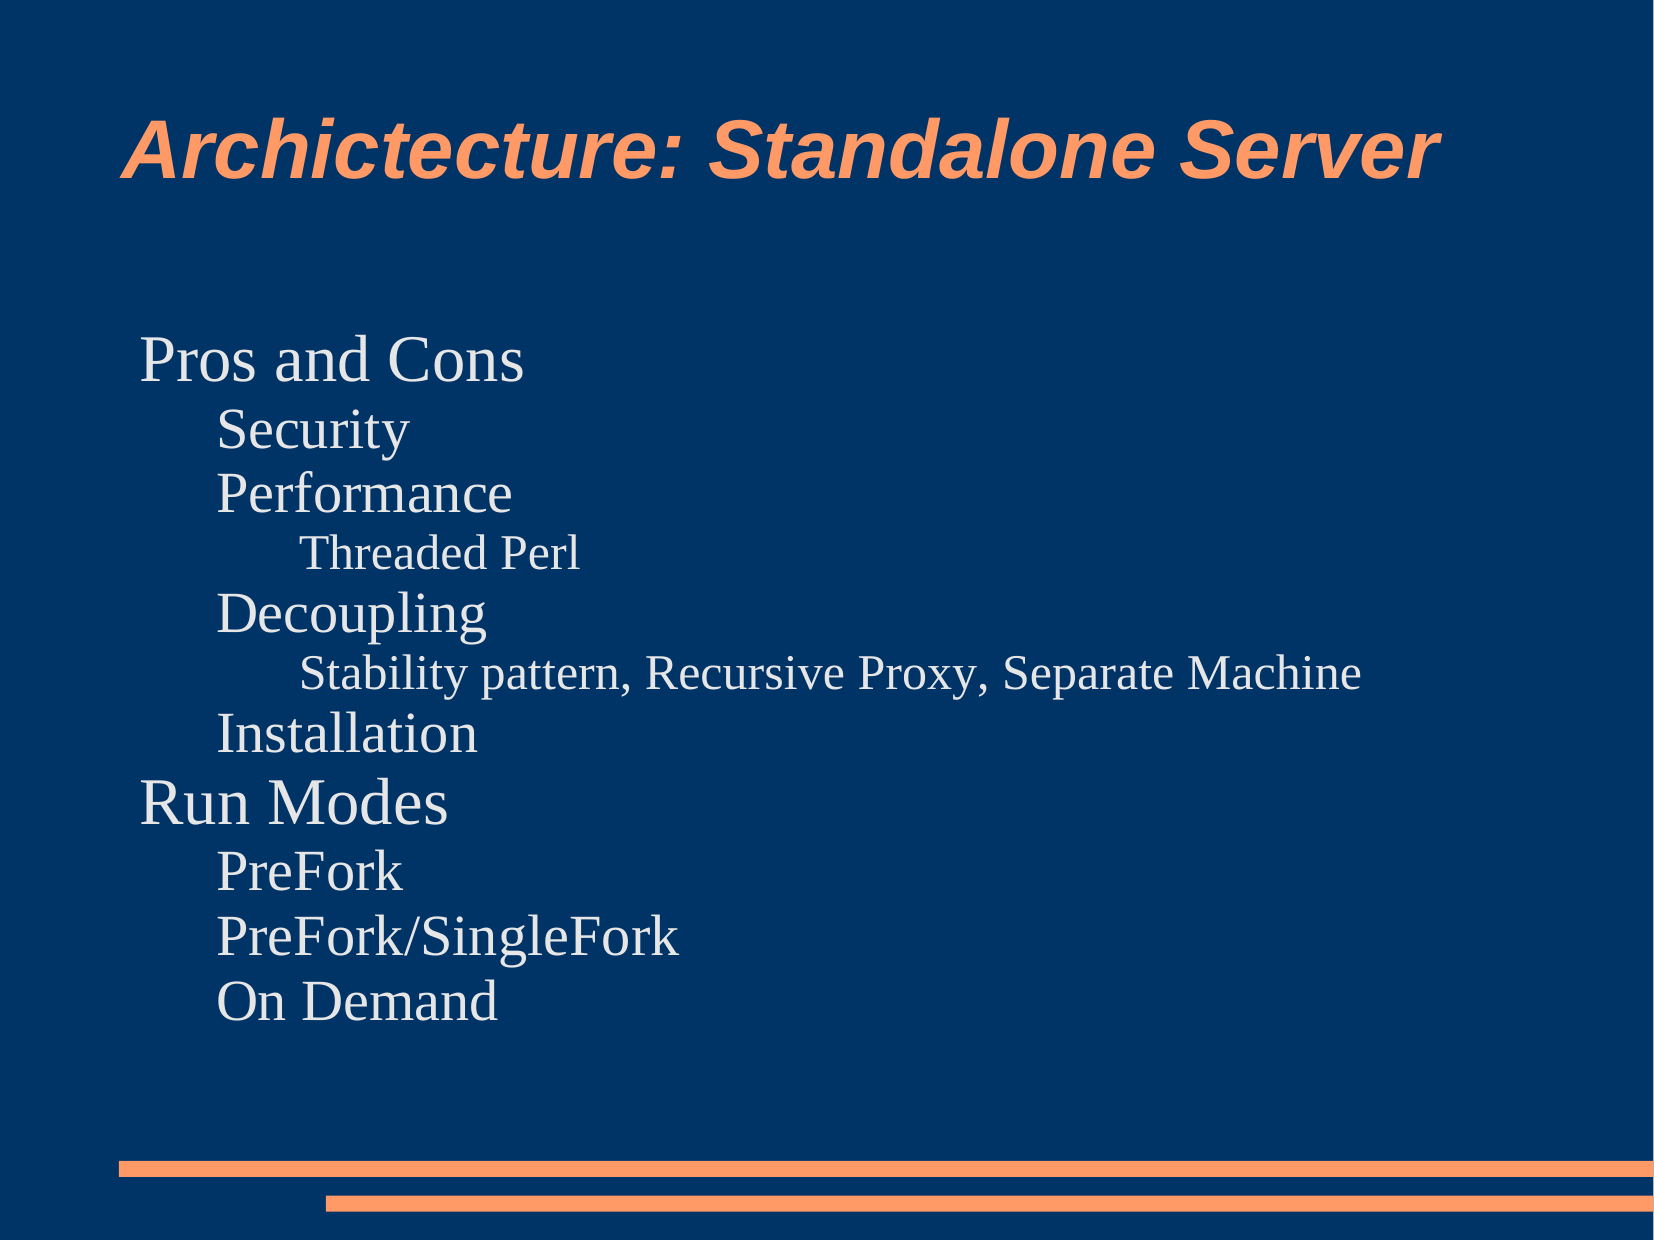

# Archictecture: Standalone Server
Pros and Cons
Security
Performance
Threaded Perl
Decoupling
Stability pattern, Recursive Proxy, Separate Machine
Installation
Run Modes
PreFork
PreFork/SingleFork
On Demand